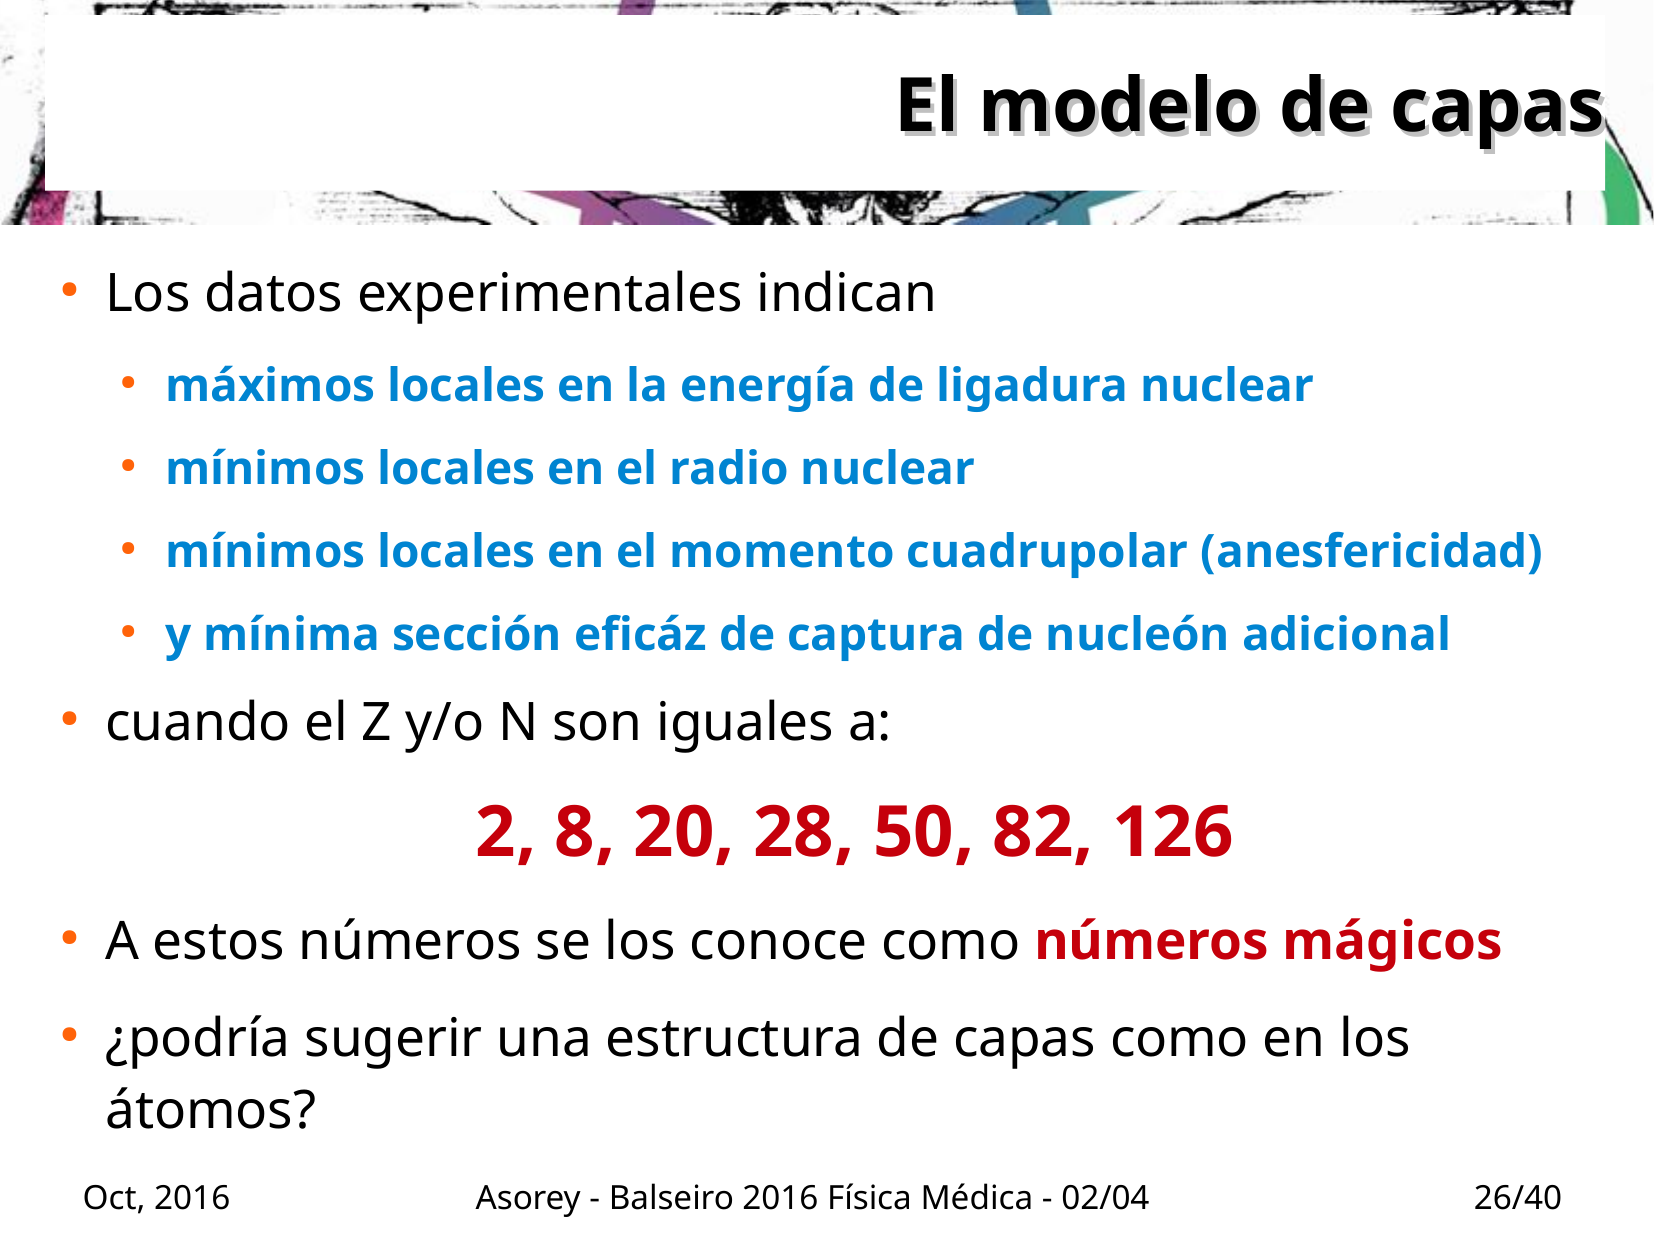

# El modelo de capas
Los datos experimentales indican
máximos locales en la energía de ligadura nuclear
mínimos locales en el radio nuclear
mínimos locales en el momento cuadrupolar (anesfericidad)
y mínima sección eficáz de captura de nucleón adicional
cuando el Z y/o N son iguales a:
2, 8, 20, 28, 50, 82, 126
A estos números se los conoce como números mágicos
¿podría sugerir una estructura de capas como en los átomos?
Oct, 2016
Asorey - Balseiro 2016 Física Médica - 02/04
26